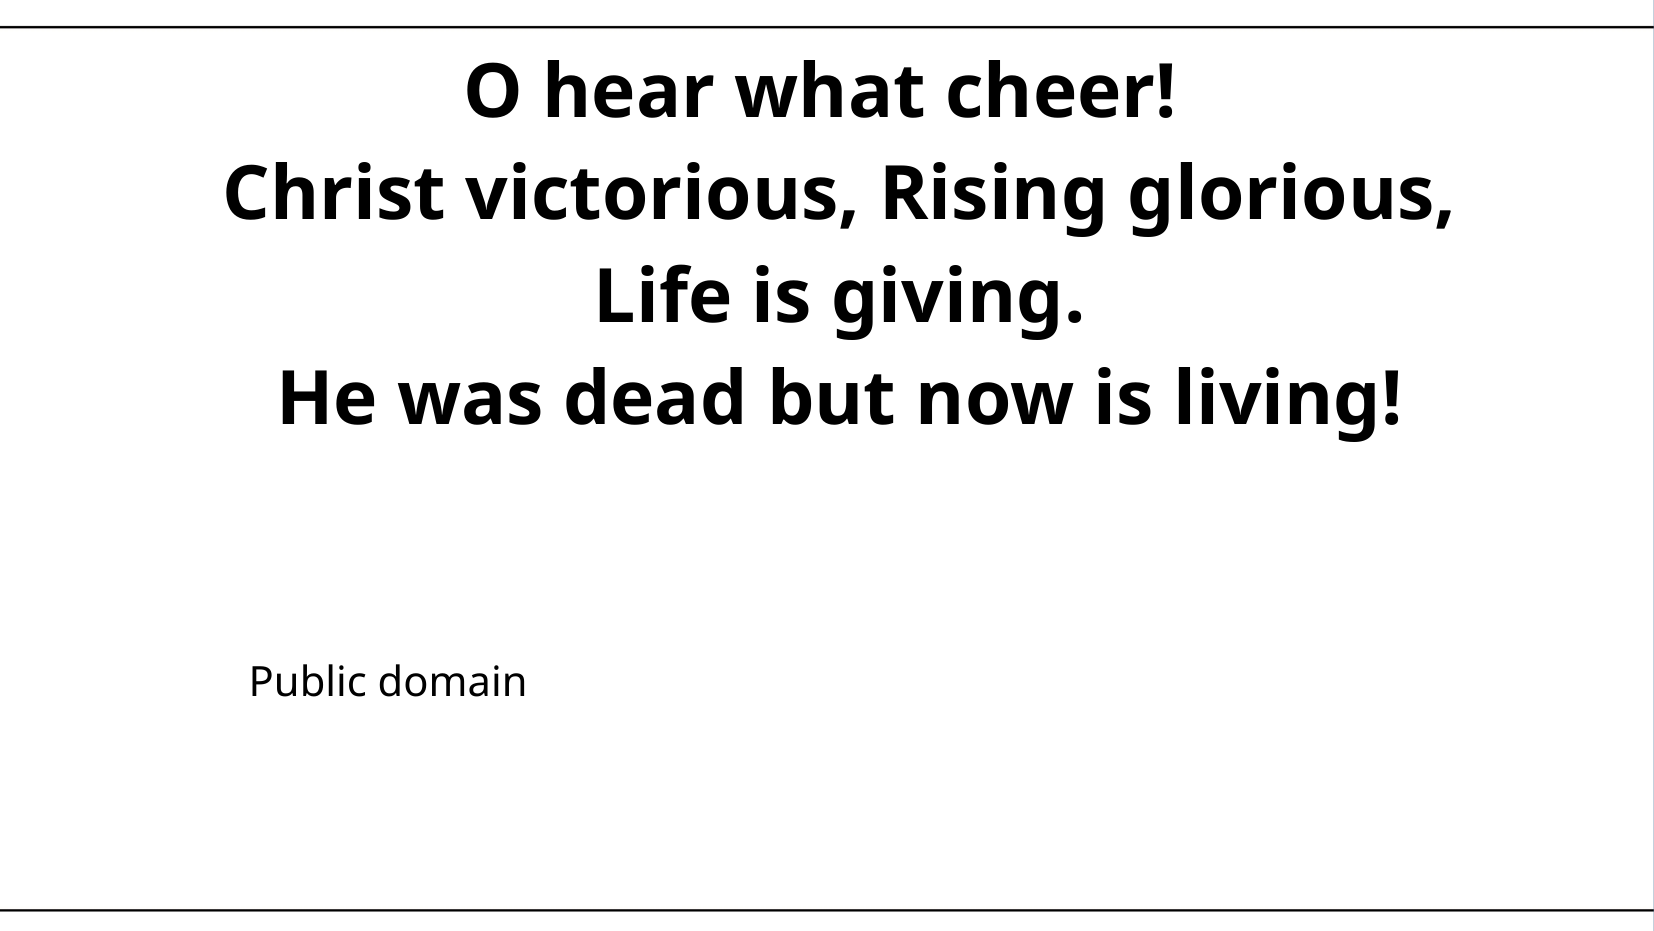

O hear what cheer!
Christ victorious, Rising glorious,
Life is giving.
He was dead but now is living!
 Public domain